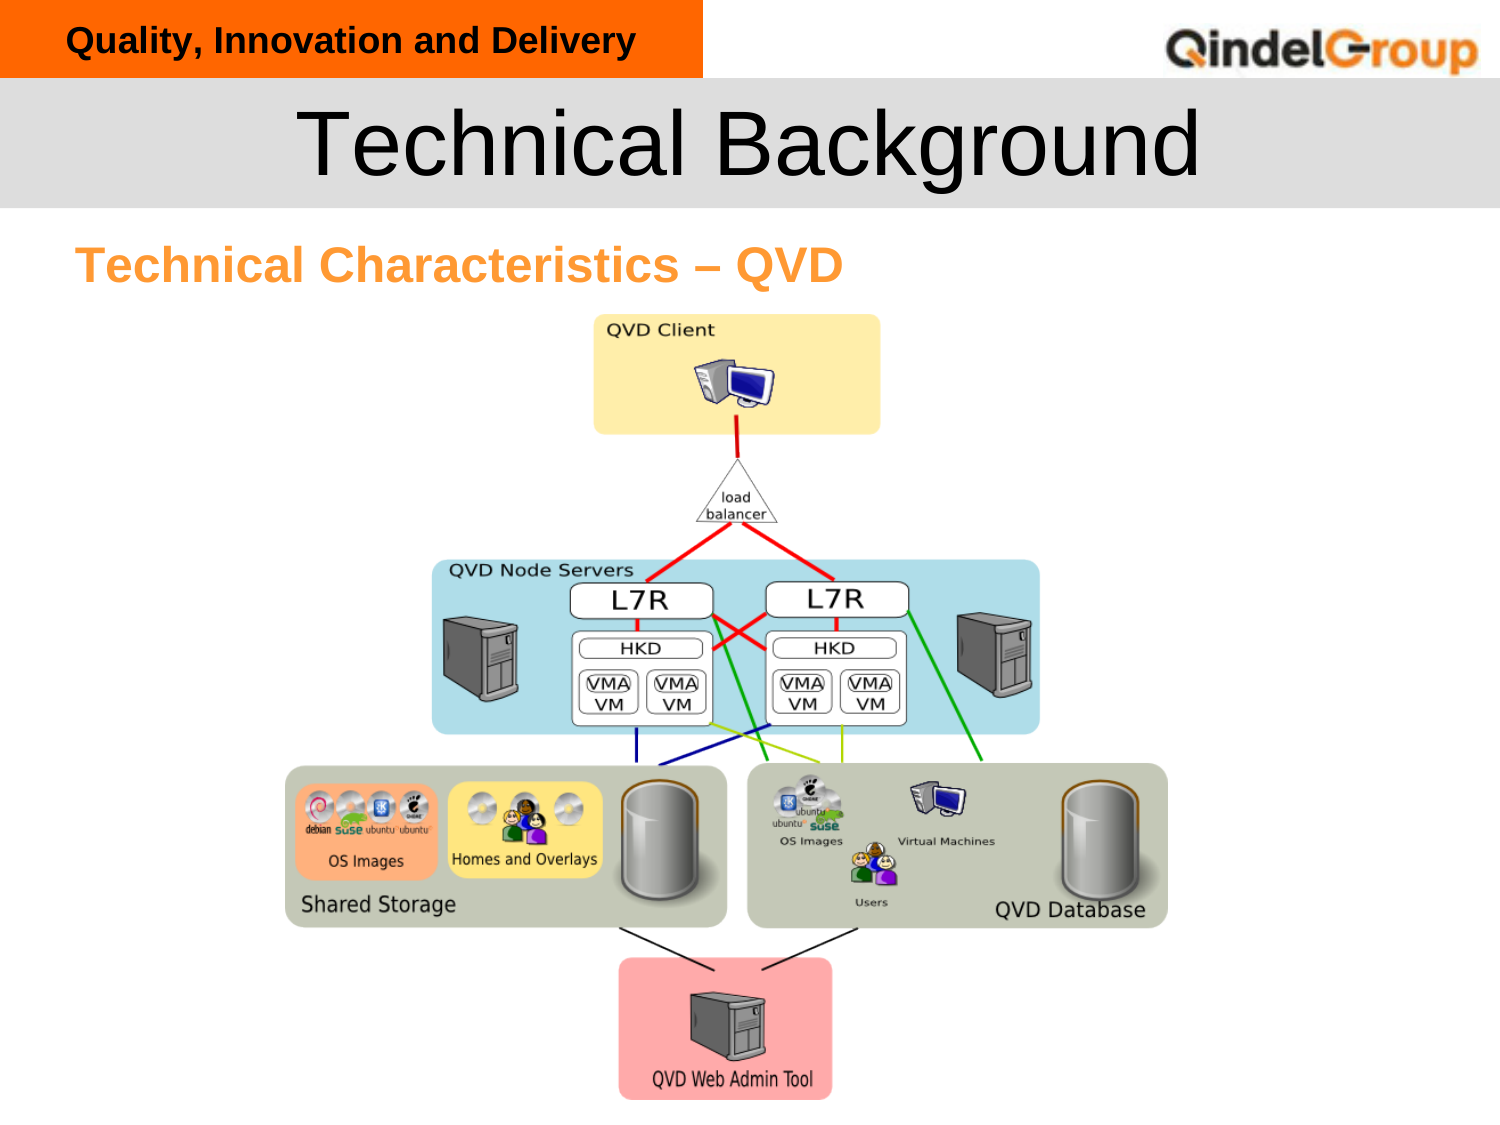

# Technical Background
Technical Characteristics – QVD